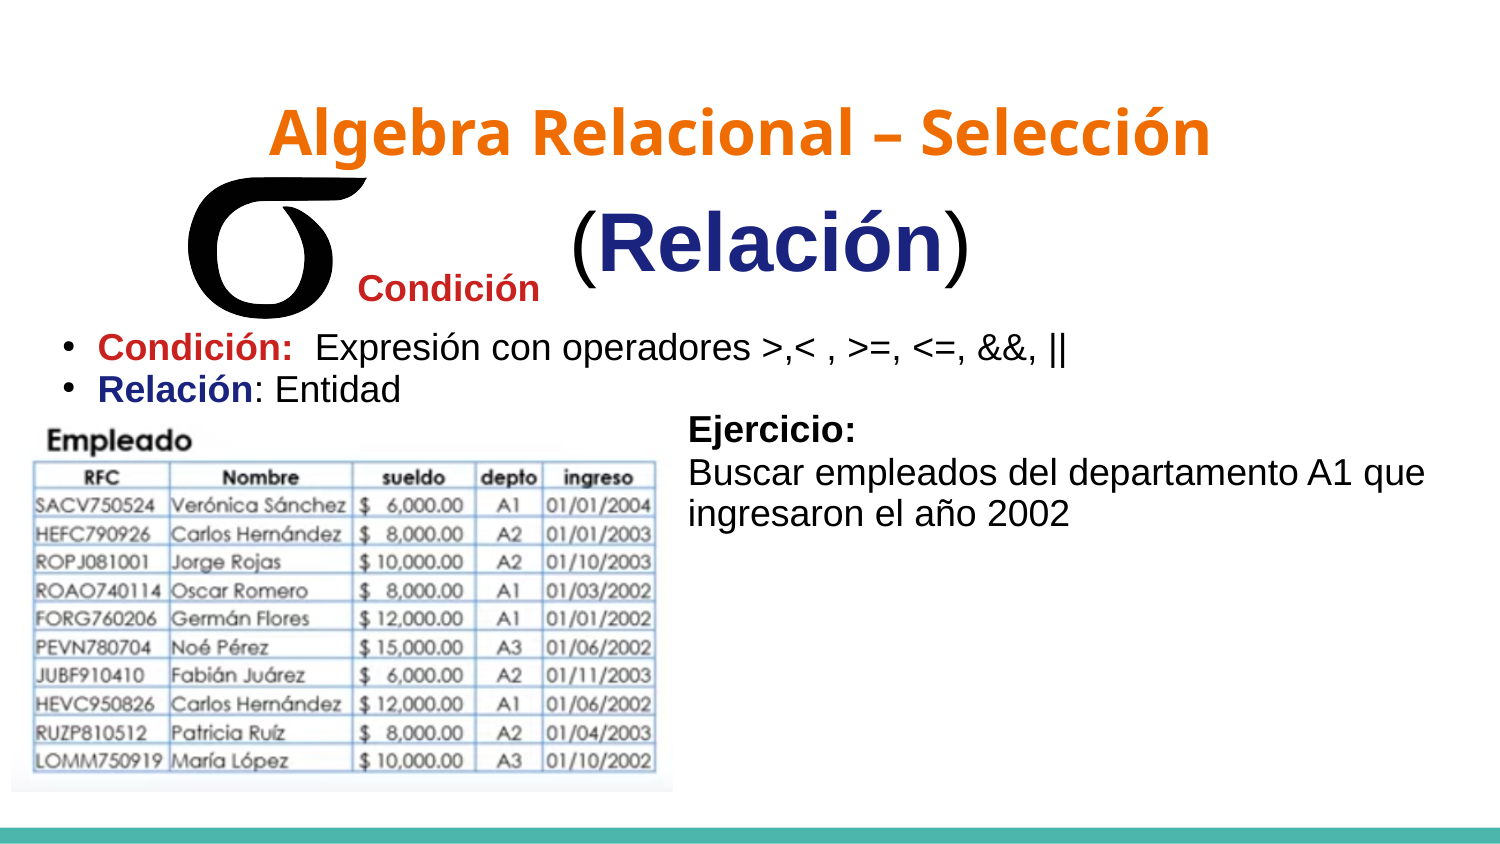

# Algebra Relacional – Selección
(Relación)
Condición
Condición: Expresión con operadores >,< , >=, <=, &&, ||
Relación: Entidad
Ejercicio:
Buscar empleados del departamento A1 que ingresaron el año 2002